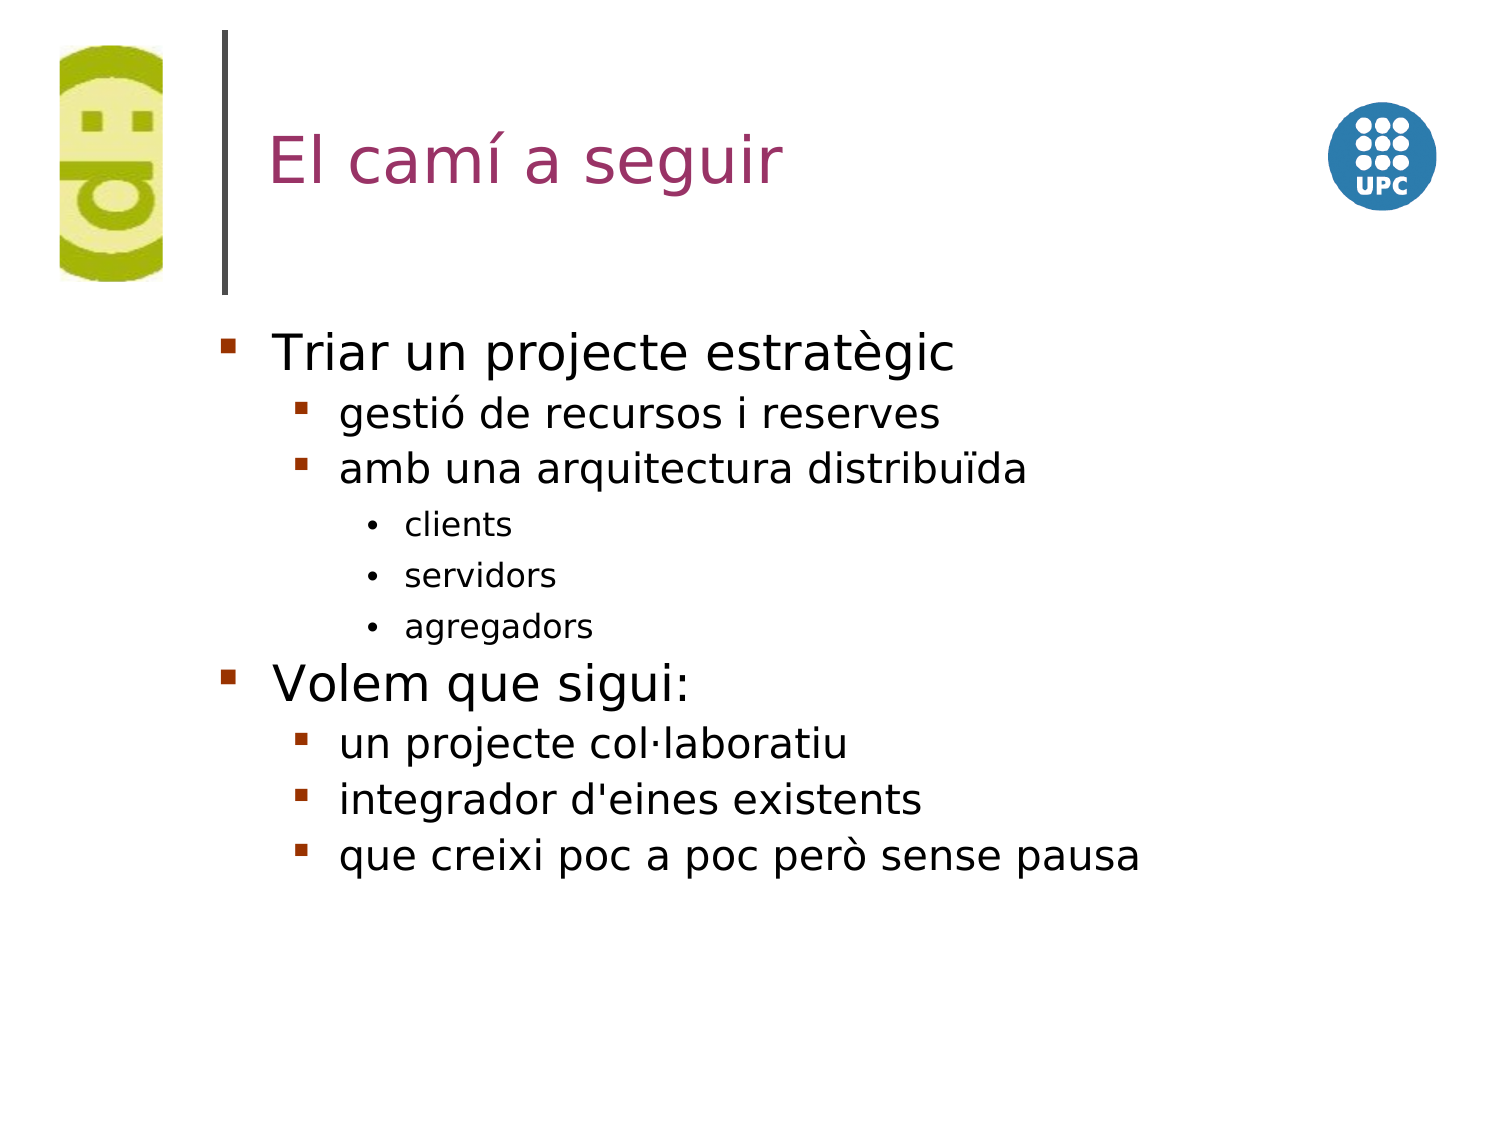

# El camí a seguir
Triar un projecte estratègic
gestió de recursos i reserves
amb una arquitectura distribuïda
clients
servidors
agregadors
Volem que sigui:
un projecte col·laboratiu
integrador d'eines existents
que creixi poc a poc però sense pausa